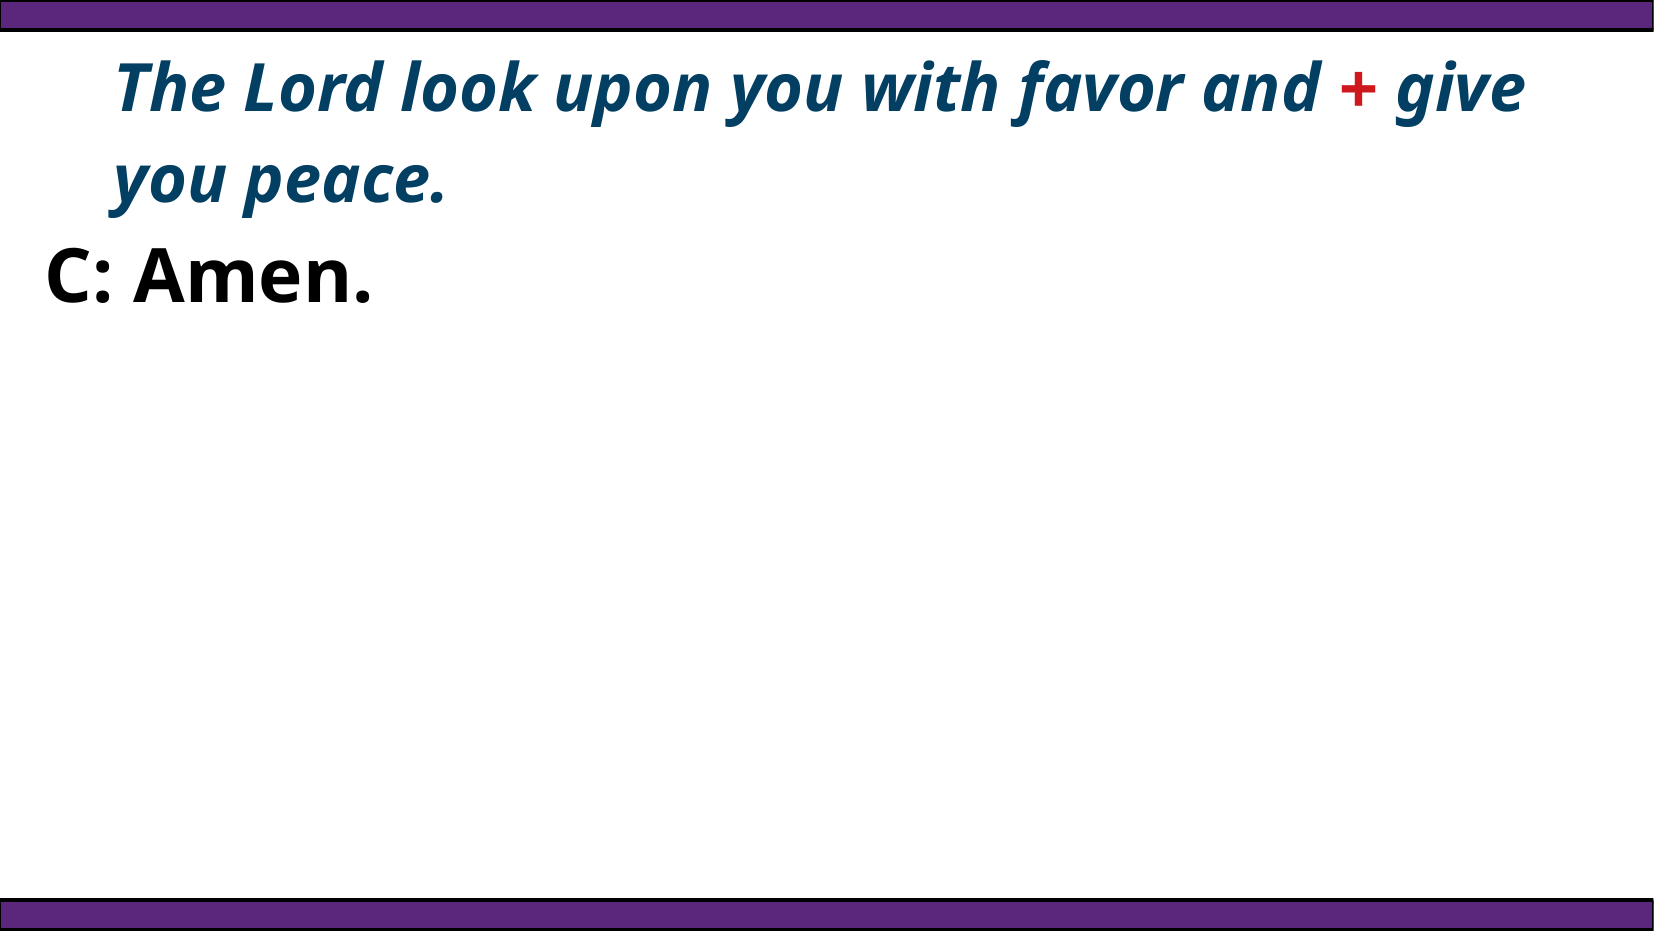

The Lord look upon you with favor and + give
 you peace.
C: Amen.